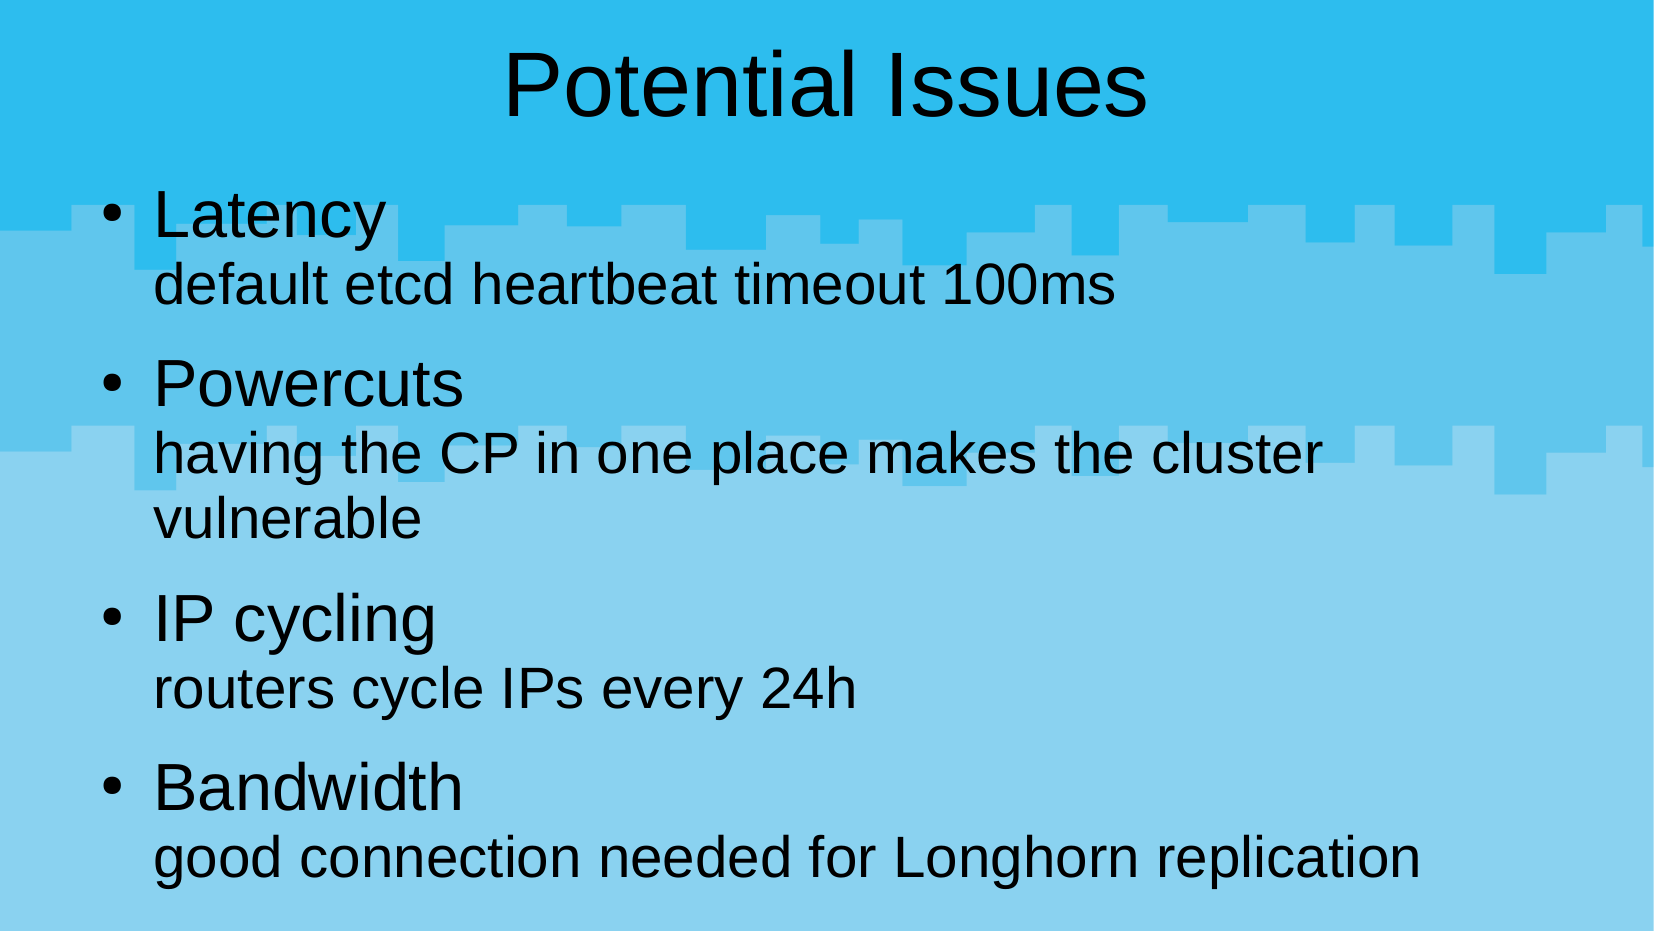

# Potential Issues
Latency
default etcd heartbeat timeout 100ms
Powercuts
having the CP in one place makes the cluster vulnerable
IP cycling
routers cycle IPs every 24h
Bandwidth
good connection needed for Longhorn replication